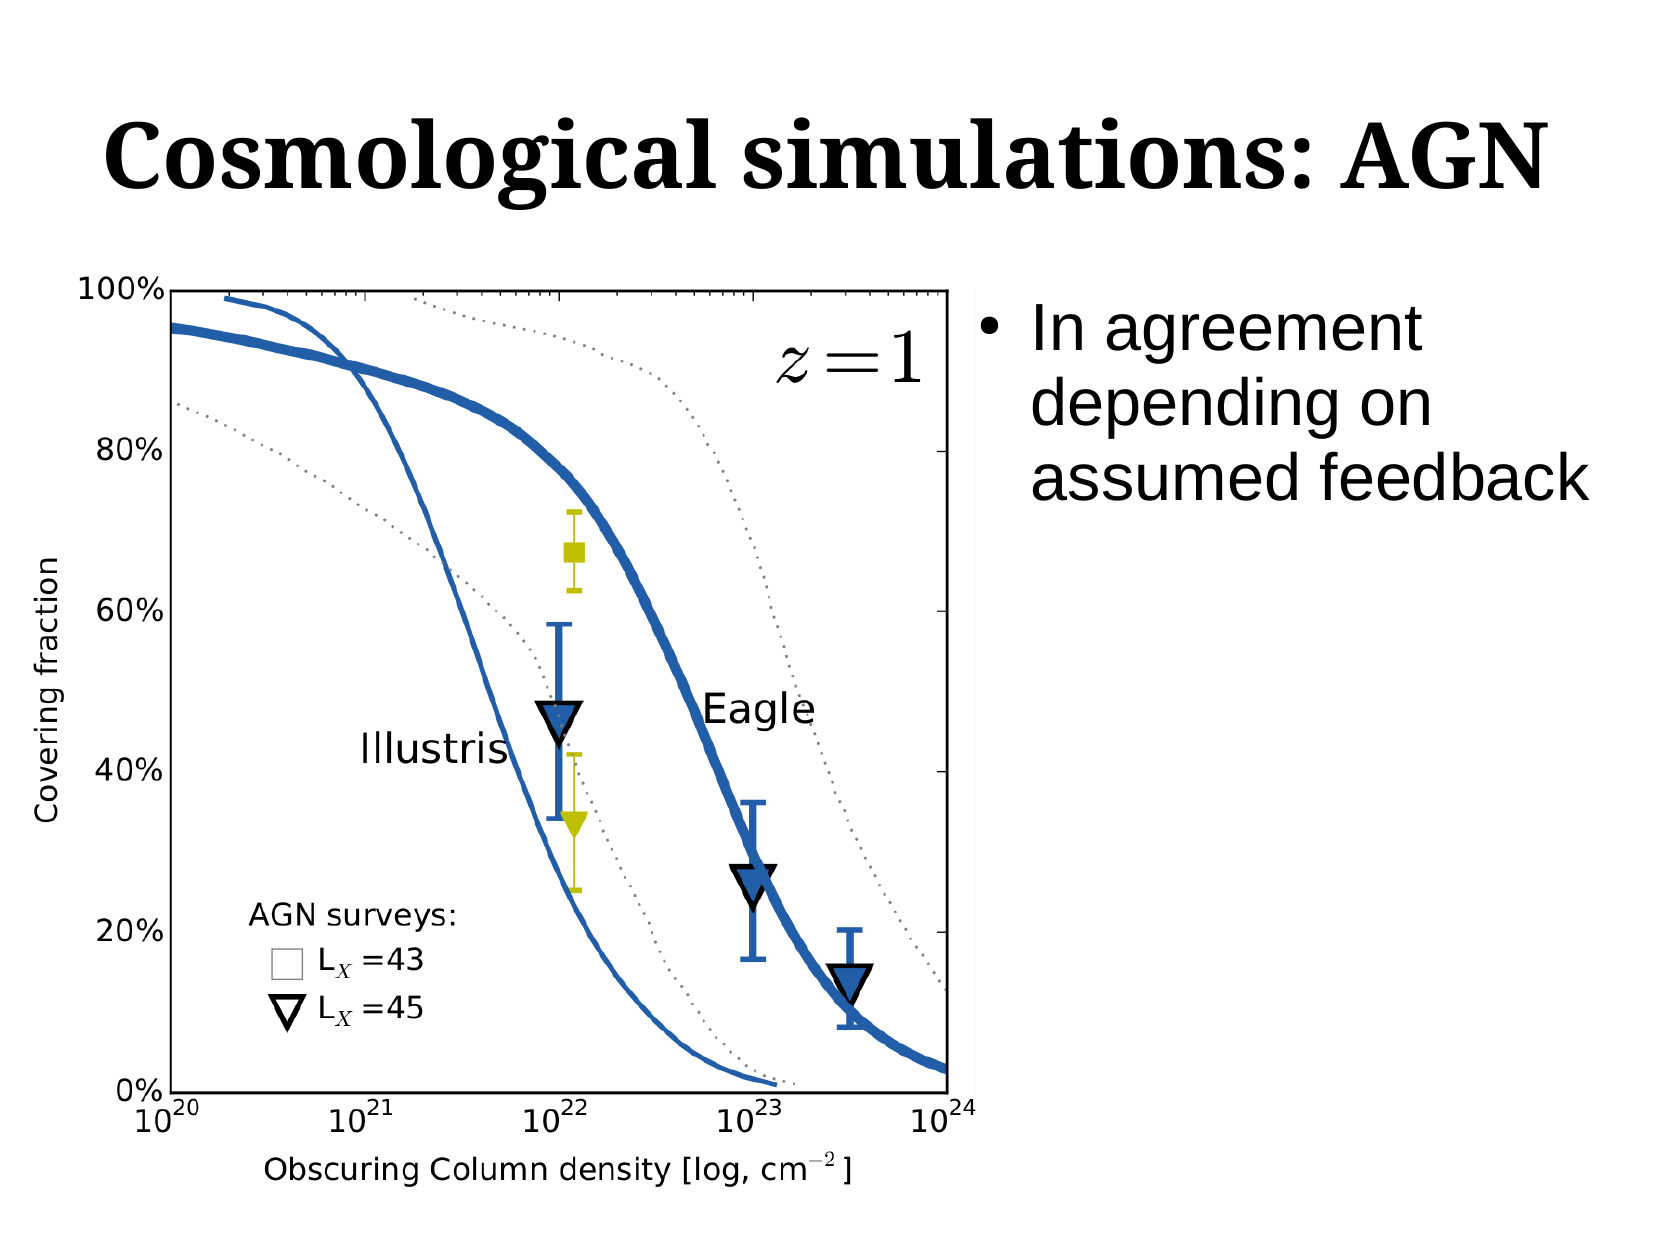

# Cosmological simulations: AGN
In agreement depending on assumed feedback